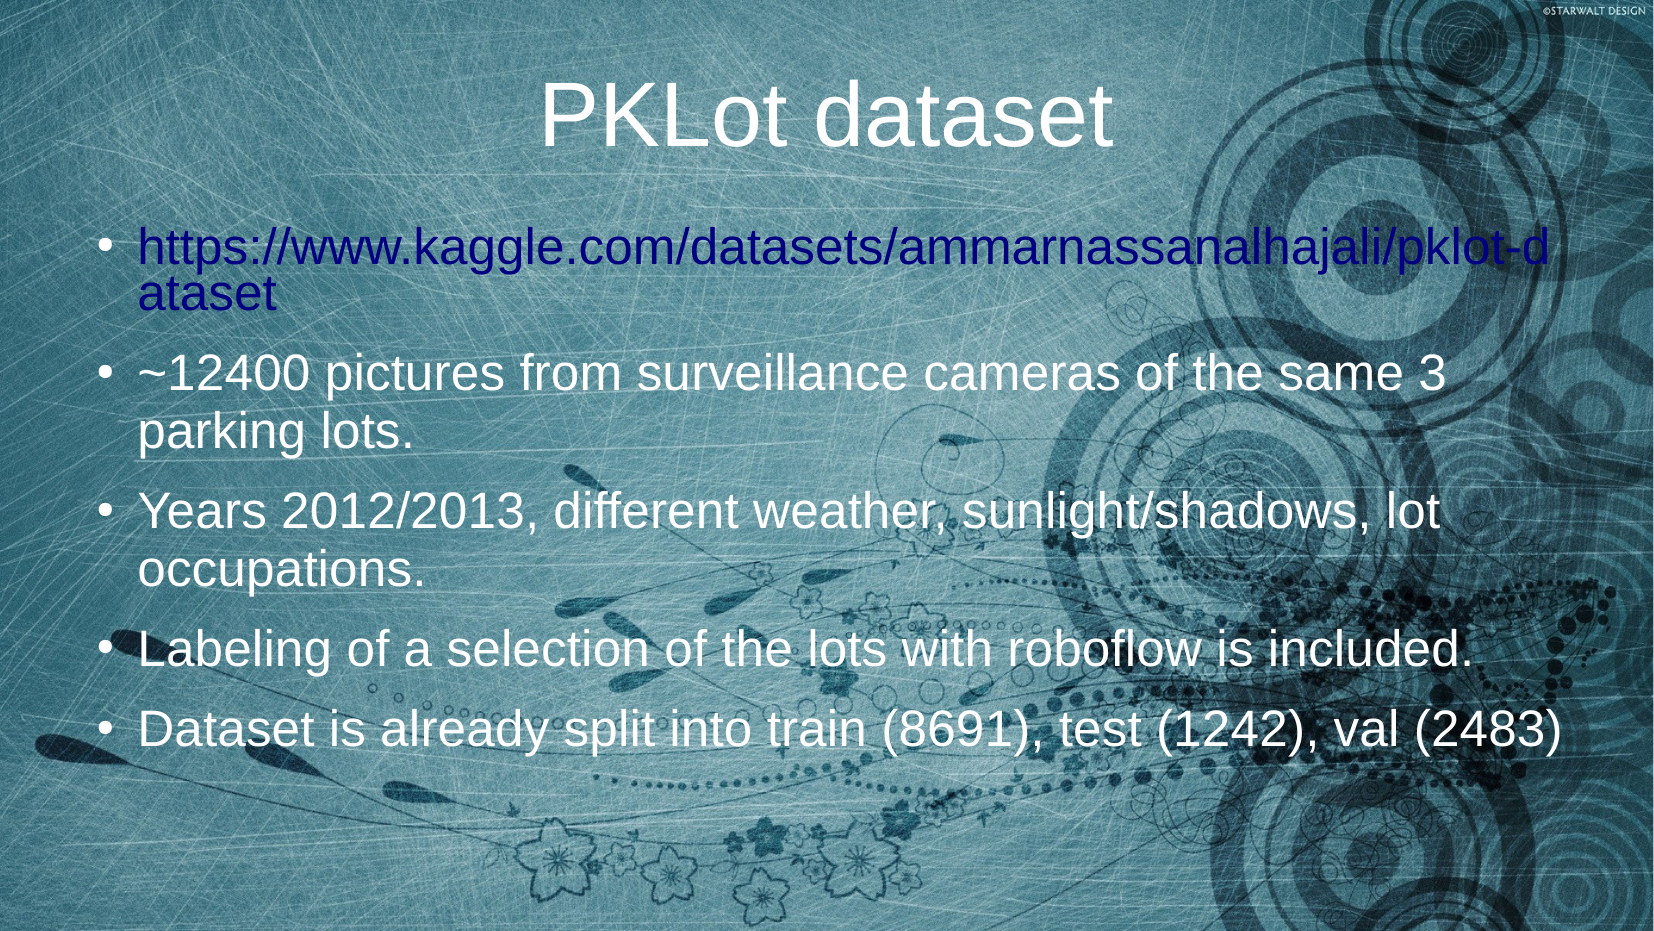

# PKLot dataset
https://www.kaggle.com/datasets/ammarnassanalhajali/pklot-dataset
~12400 pictures from surveillance cameras of the same 3 parking lots.
Years 2012/2013, different weather, sunlight/shadows, lot occupations.
Labeling of a selection of the lots with roboflow is included.
Dataset is already split into train (8691), test (1242), val (2483)